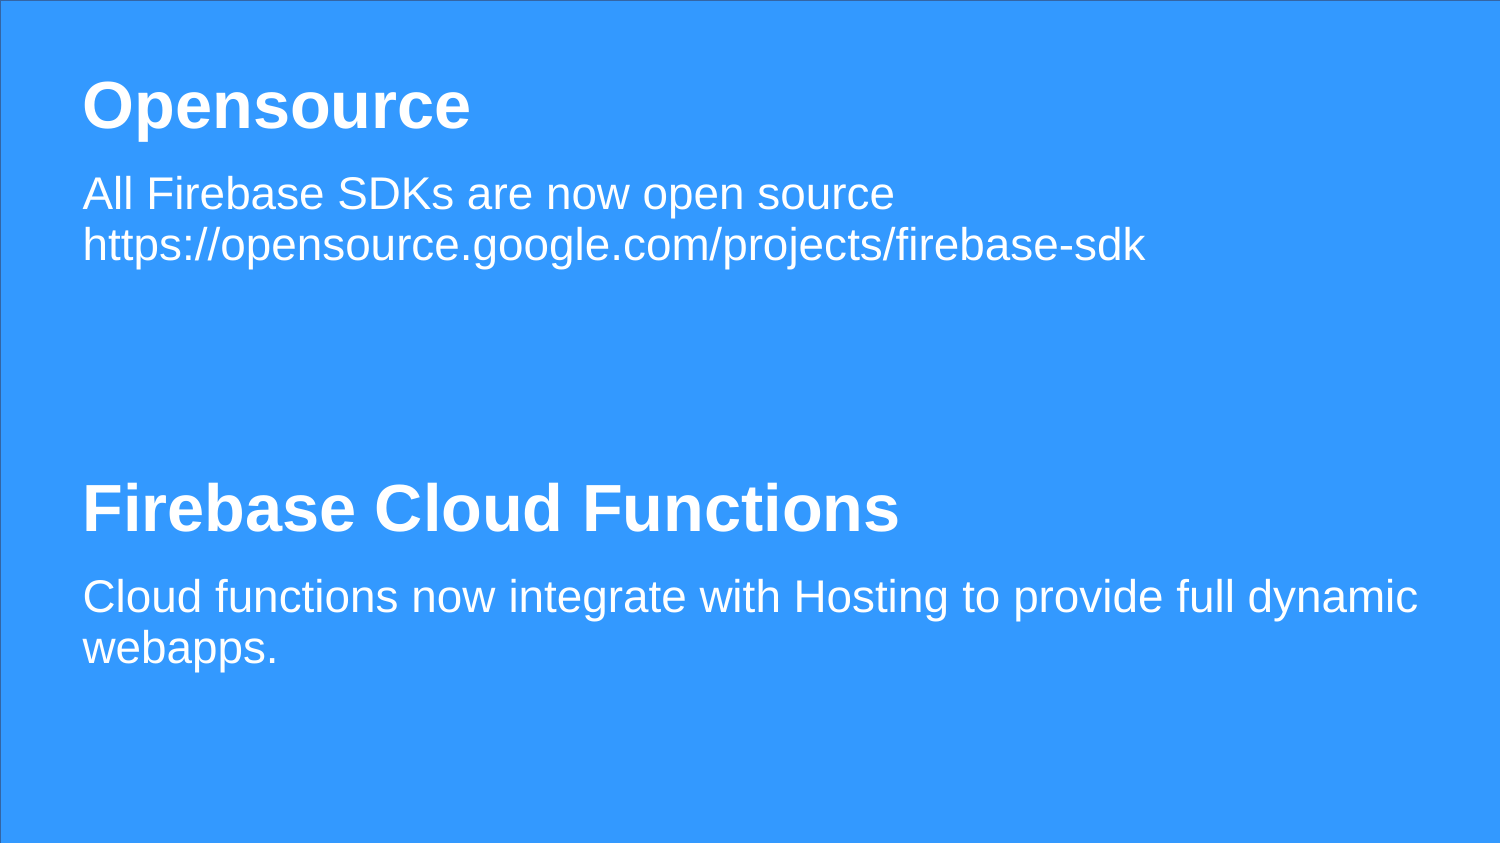

Opensource
All Firebase SDKs are now open source https://opensource.google.com/projects/firebase-sdk
Firebase Cloud Functions
Cloud functions now integrate with Hosting to provide full dynamic webapps.
Firebase Storage
You can now map existing storage buckets into your Firebase project.
The region in which your data is going to be stored now can be chosen. This is great for legal & performance reasons.